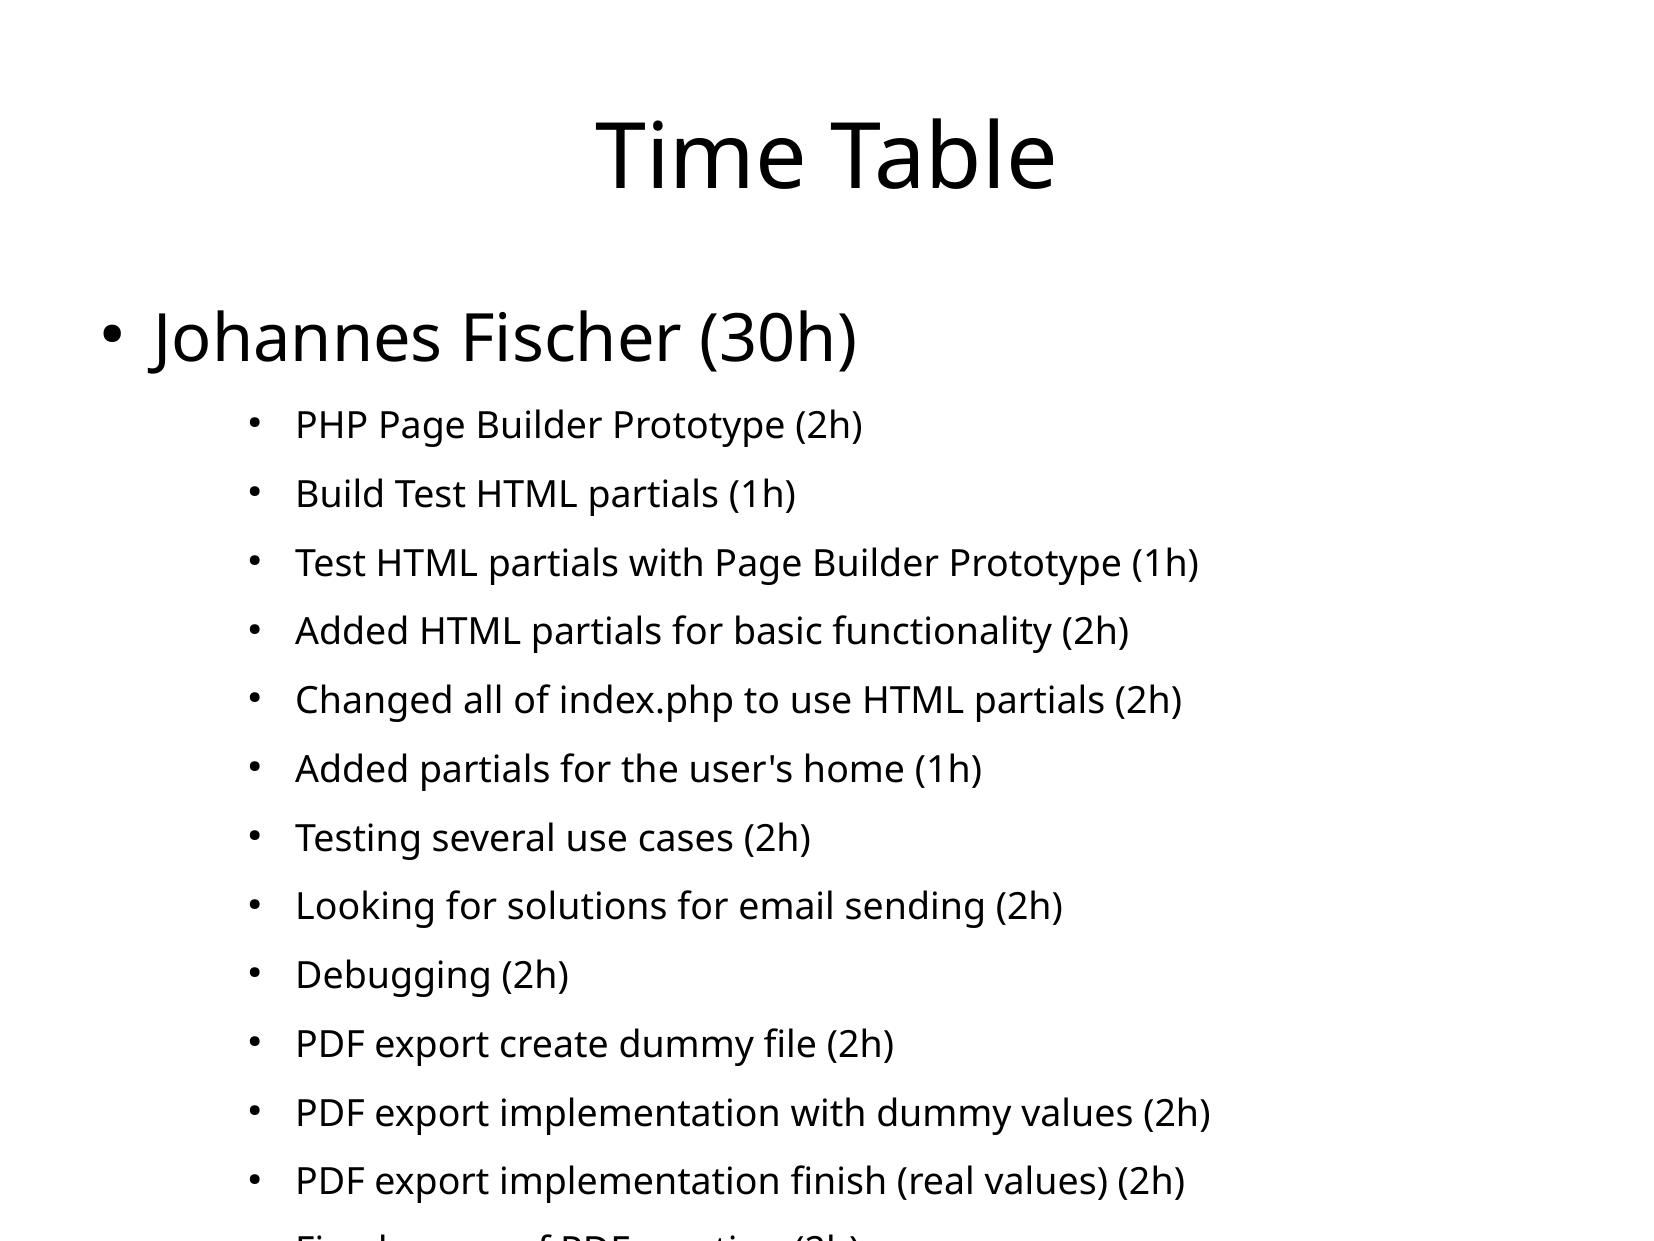

# Time Table
Johannes Fischer (30h)
PHP Page Builder Prototype (2h)
Build Test HTML partials (1h)
Test HTML partials with Page Builder Prototype (1h)
Added HTML partials for basic functionality (2h)
Changed all of index.php to use HTML partials (2h)
Added partials for the user's home (1h)
Testing several use cases (2h)
Looking for solutions for email sending (2h)
Debugging (2h)
PDF export create dummy file (2h)
PDF export implementation with dummy values (2h)
PDF export implementation finish (real values) (2h)
Fixed errors of PDF creation (2h)
Fixed users' home site (2h)
Fixed UI problems (showing more info now) (2h)
Fixed transaction approval (2h)
Help with mail (1h)